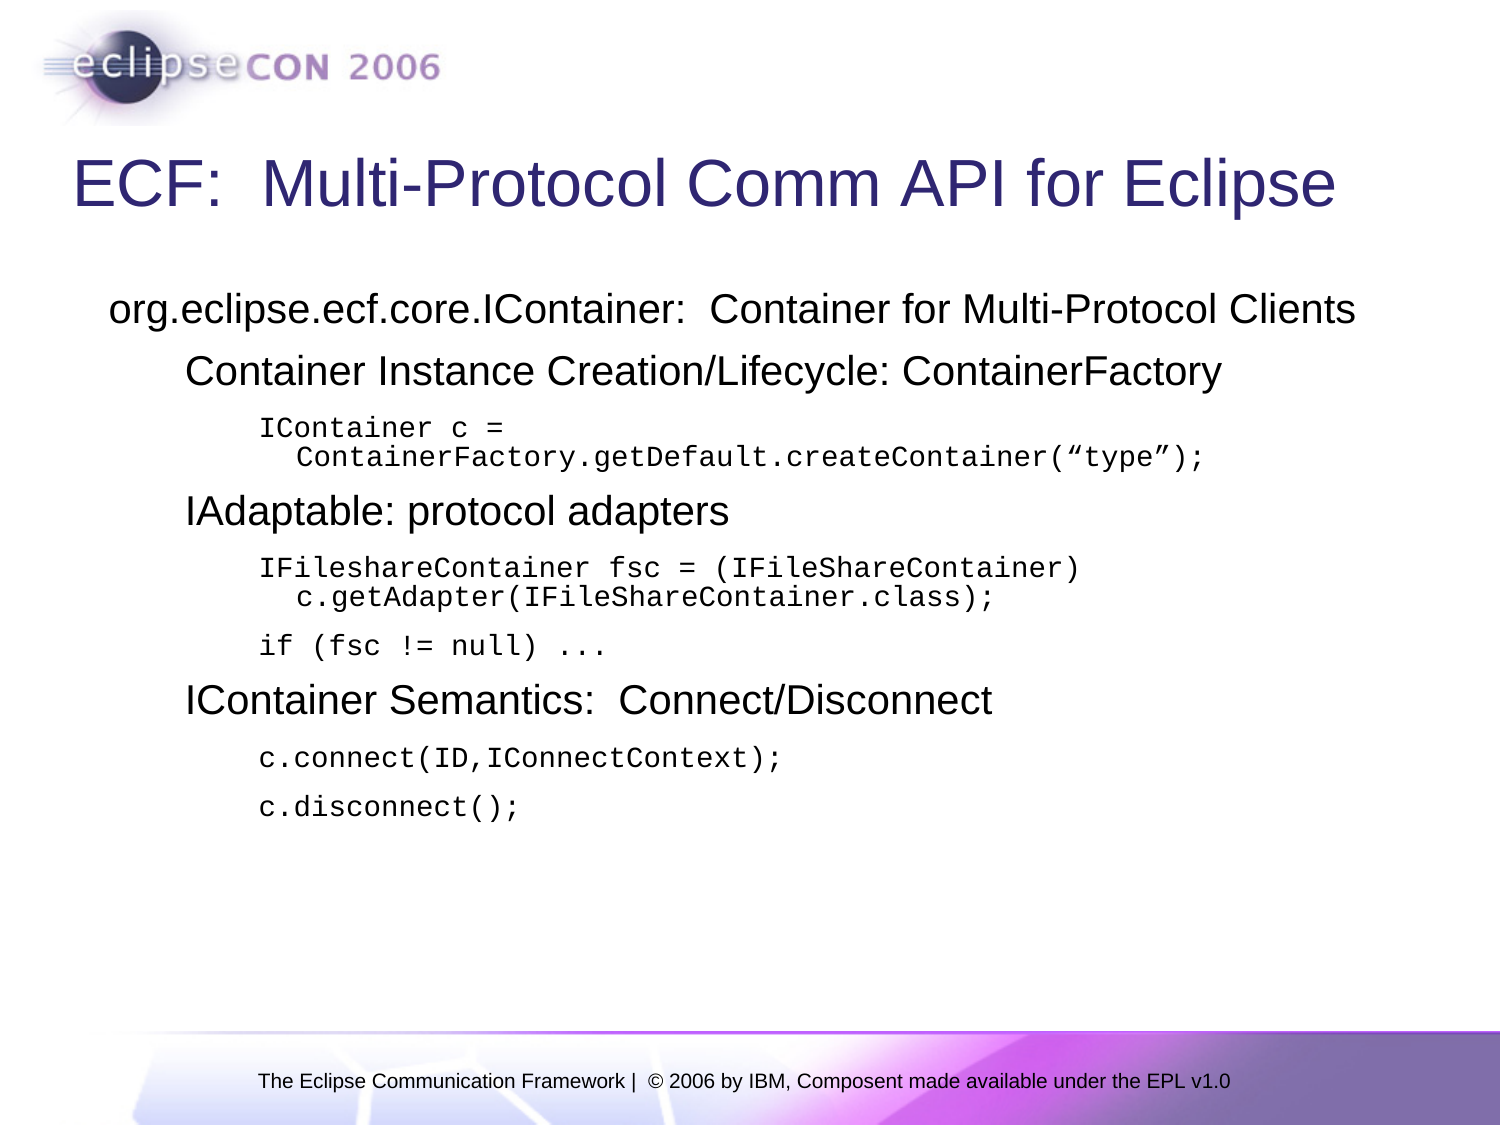

# ECF: Multi-Protocol Comm API for Eclipse
org.eclipse.ecf.core.IContainer: Container for Multi-Protocol Clients
Container Instance Creation/Lifecycle: ContainerFactory
IContainer c = ContainerFactory.getDefault.createContainer(“type”);
IAdaptable: protocol adapters
IFileshareContainer fsc = (IFileShareContainer) c.getAdapter(IFileShareContainer.class);
if (fsc != null) ...
IContainer Semantics: Connect/Disconnect
c.connect(ID,IConnectContext);
c.disconnect();